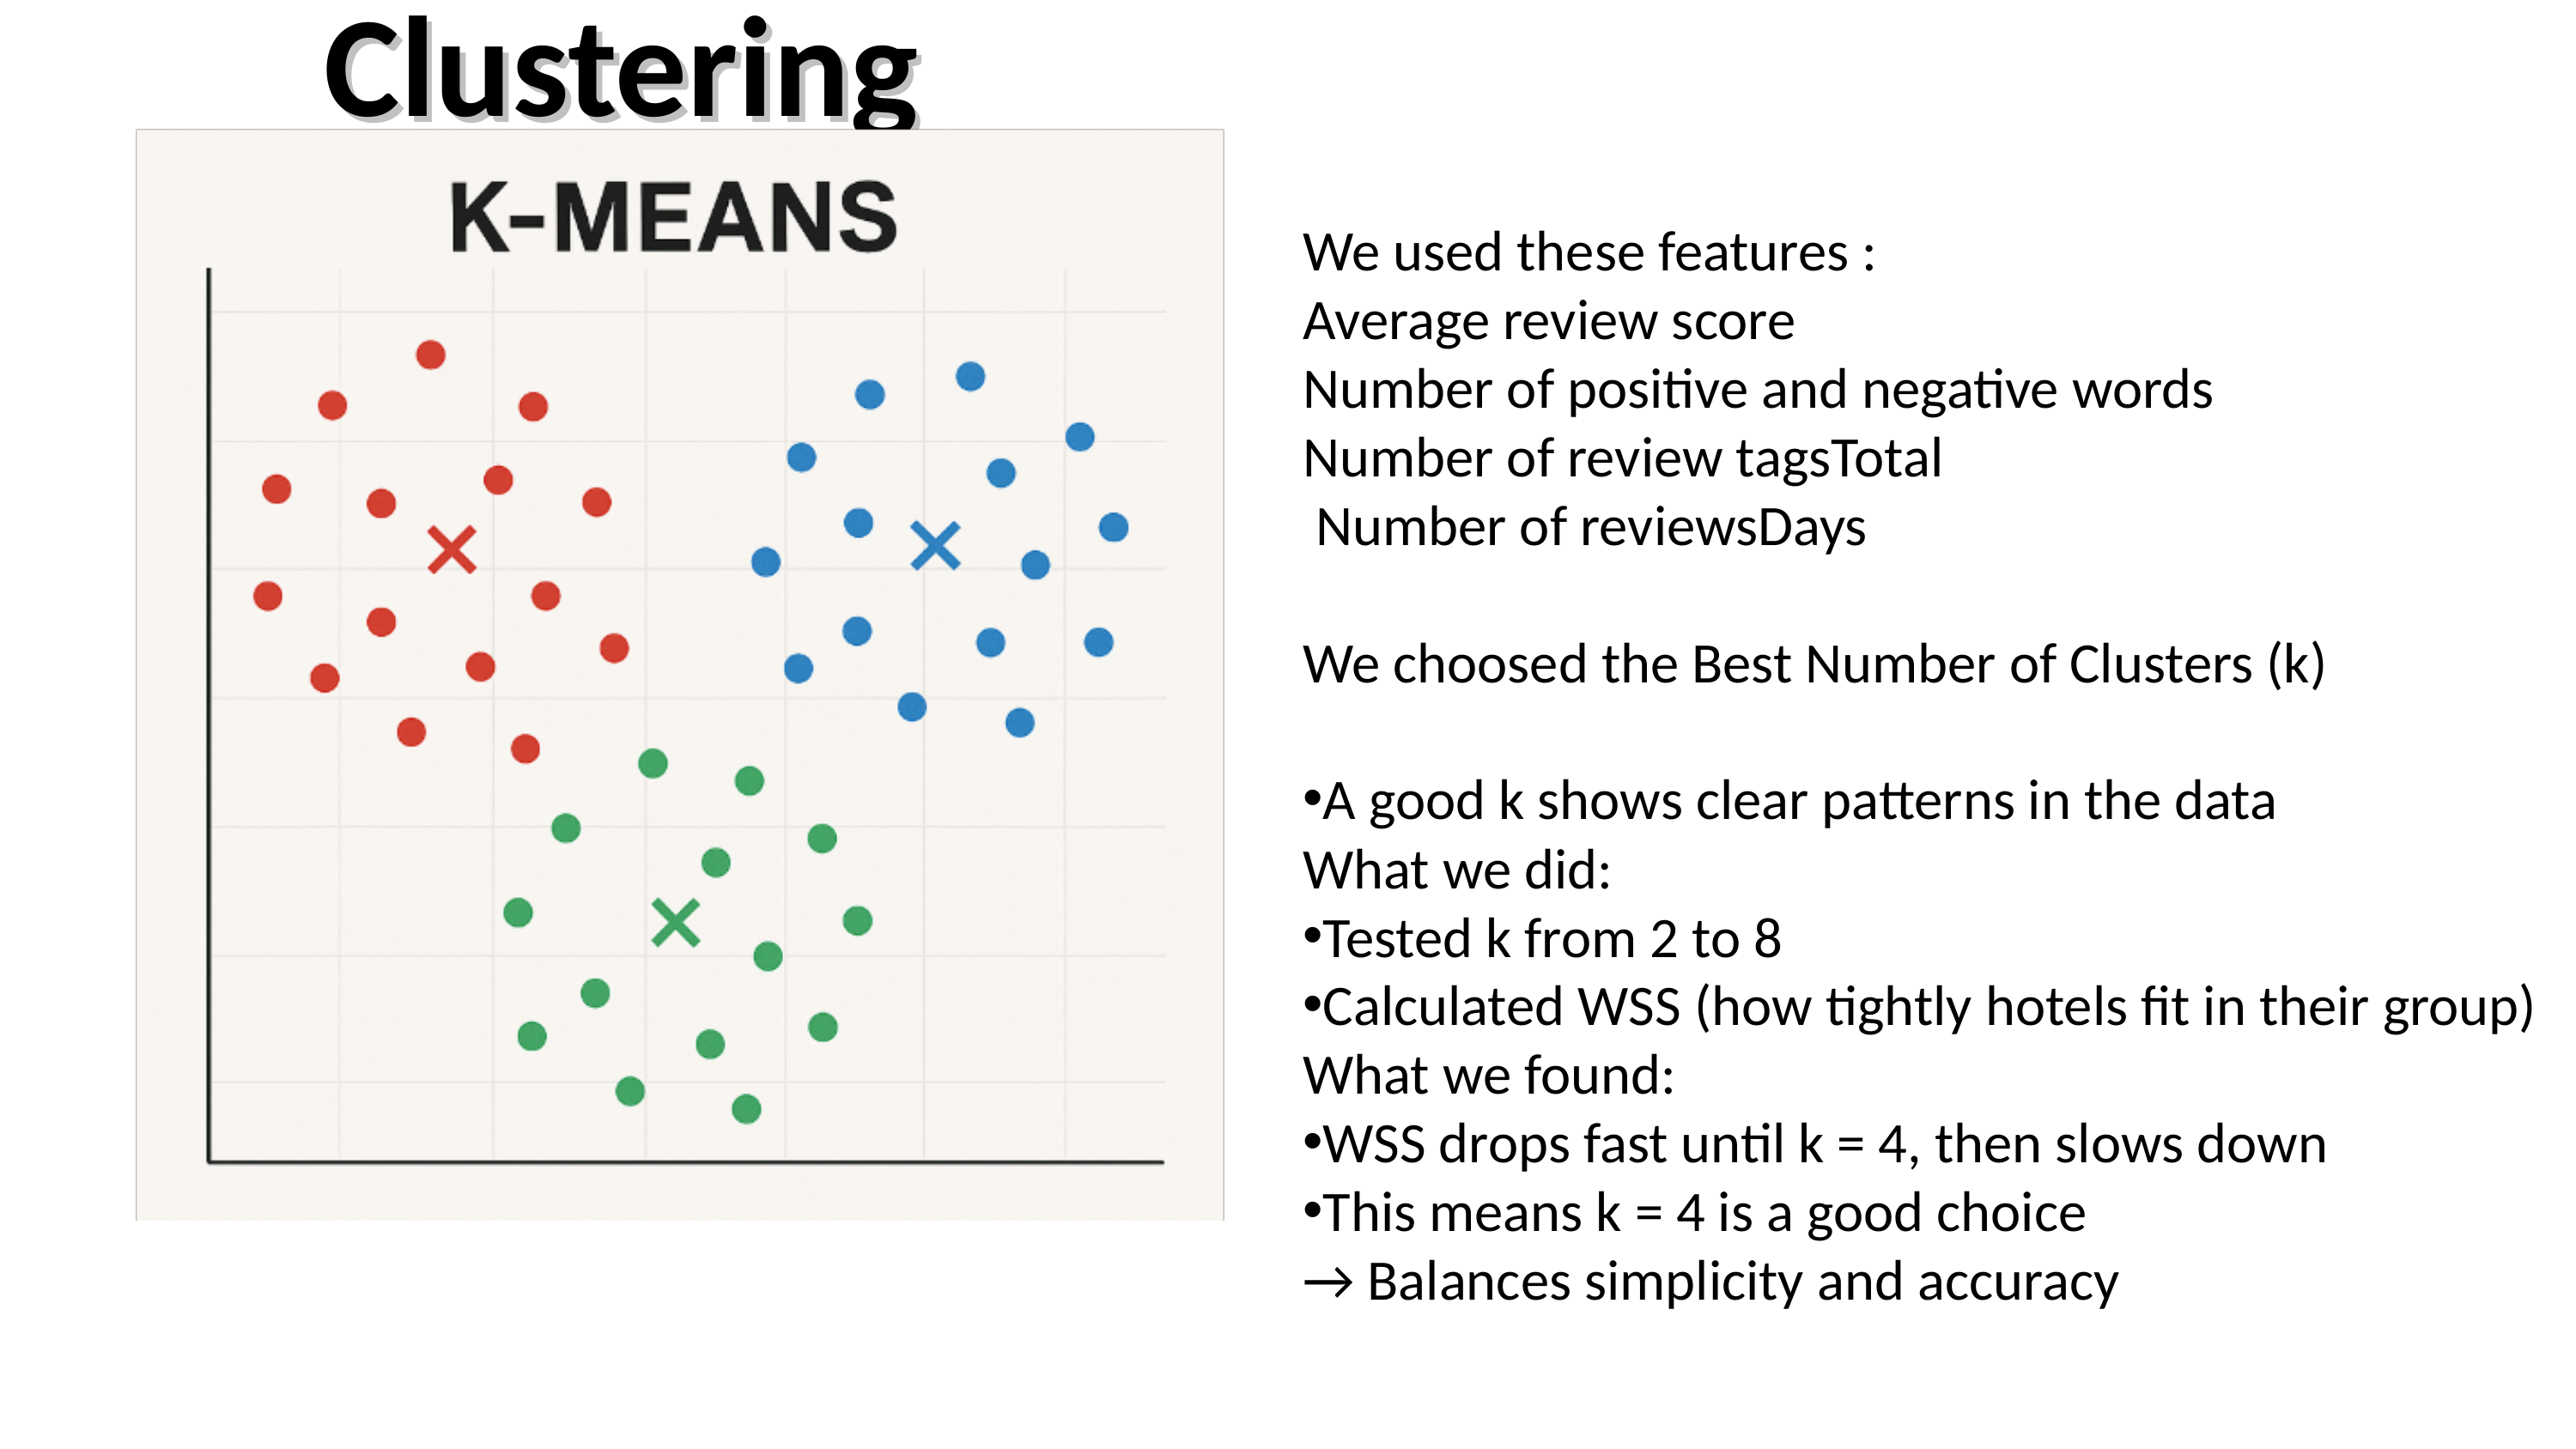

Clustering
We used these features :
Average review score
Number of positive and negative words
Number of review tagsTotal
 Number of reviewsDays
We choosed the Best Number of Clusters (k)
A good k shows clear patterns in the data
What we did:
Tested k from 2 to 8
Calculated WSS (how tightly hotels fit in their group)
What we found:
WSS drops fast until k = 4, then slows down
This means k = 4 is a good choice
→ Balances simplicity and accuracy